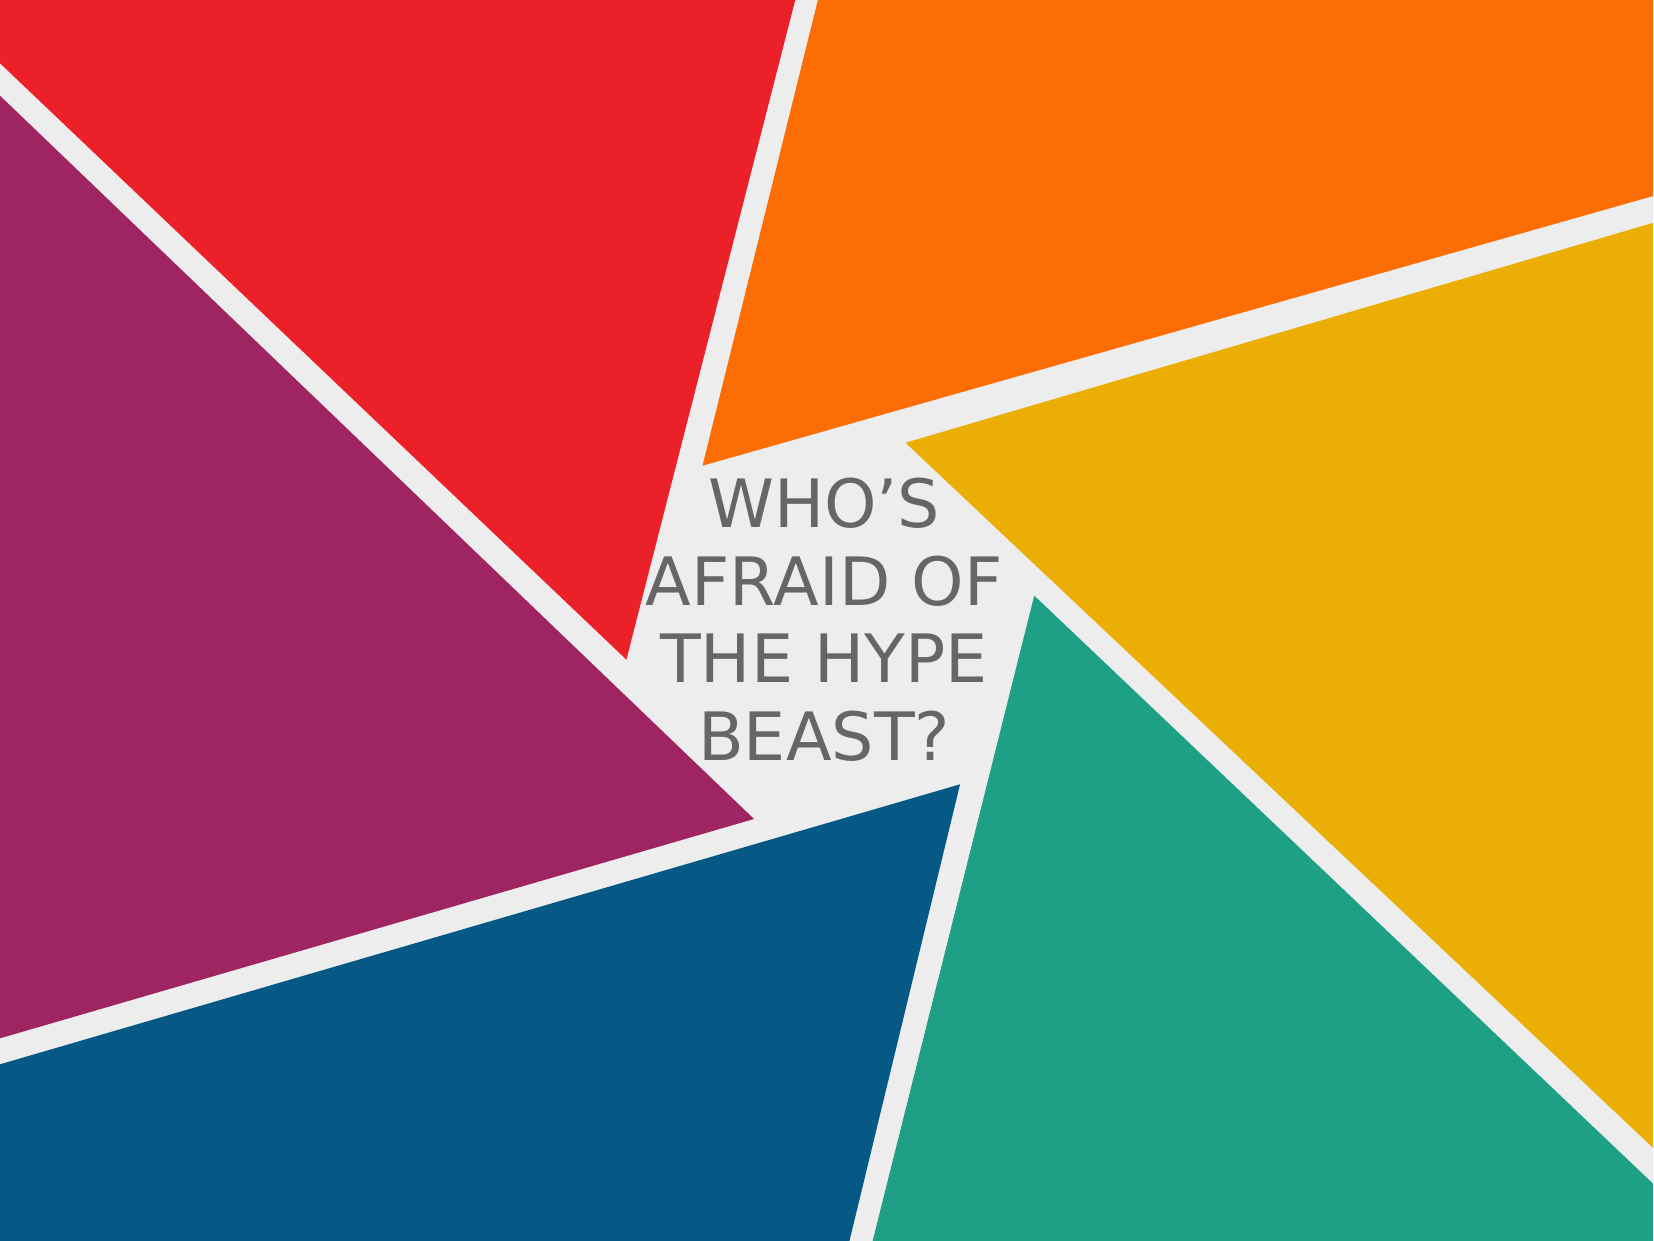

# WHO’S AFRAID OF THE HYPE BEAST?